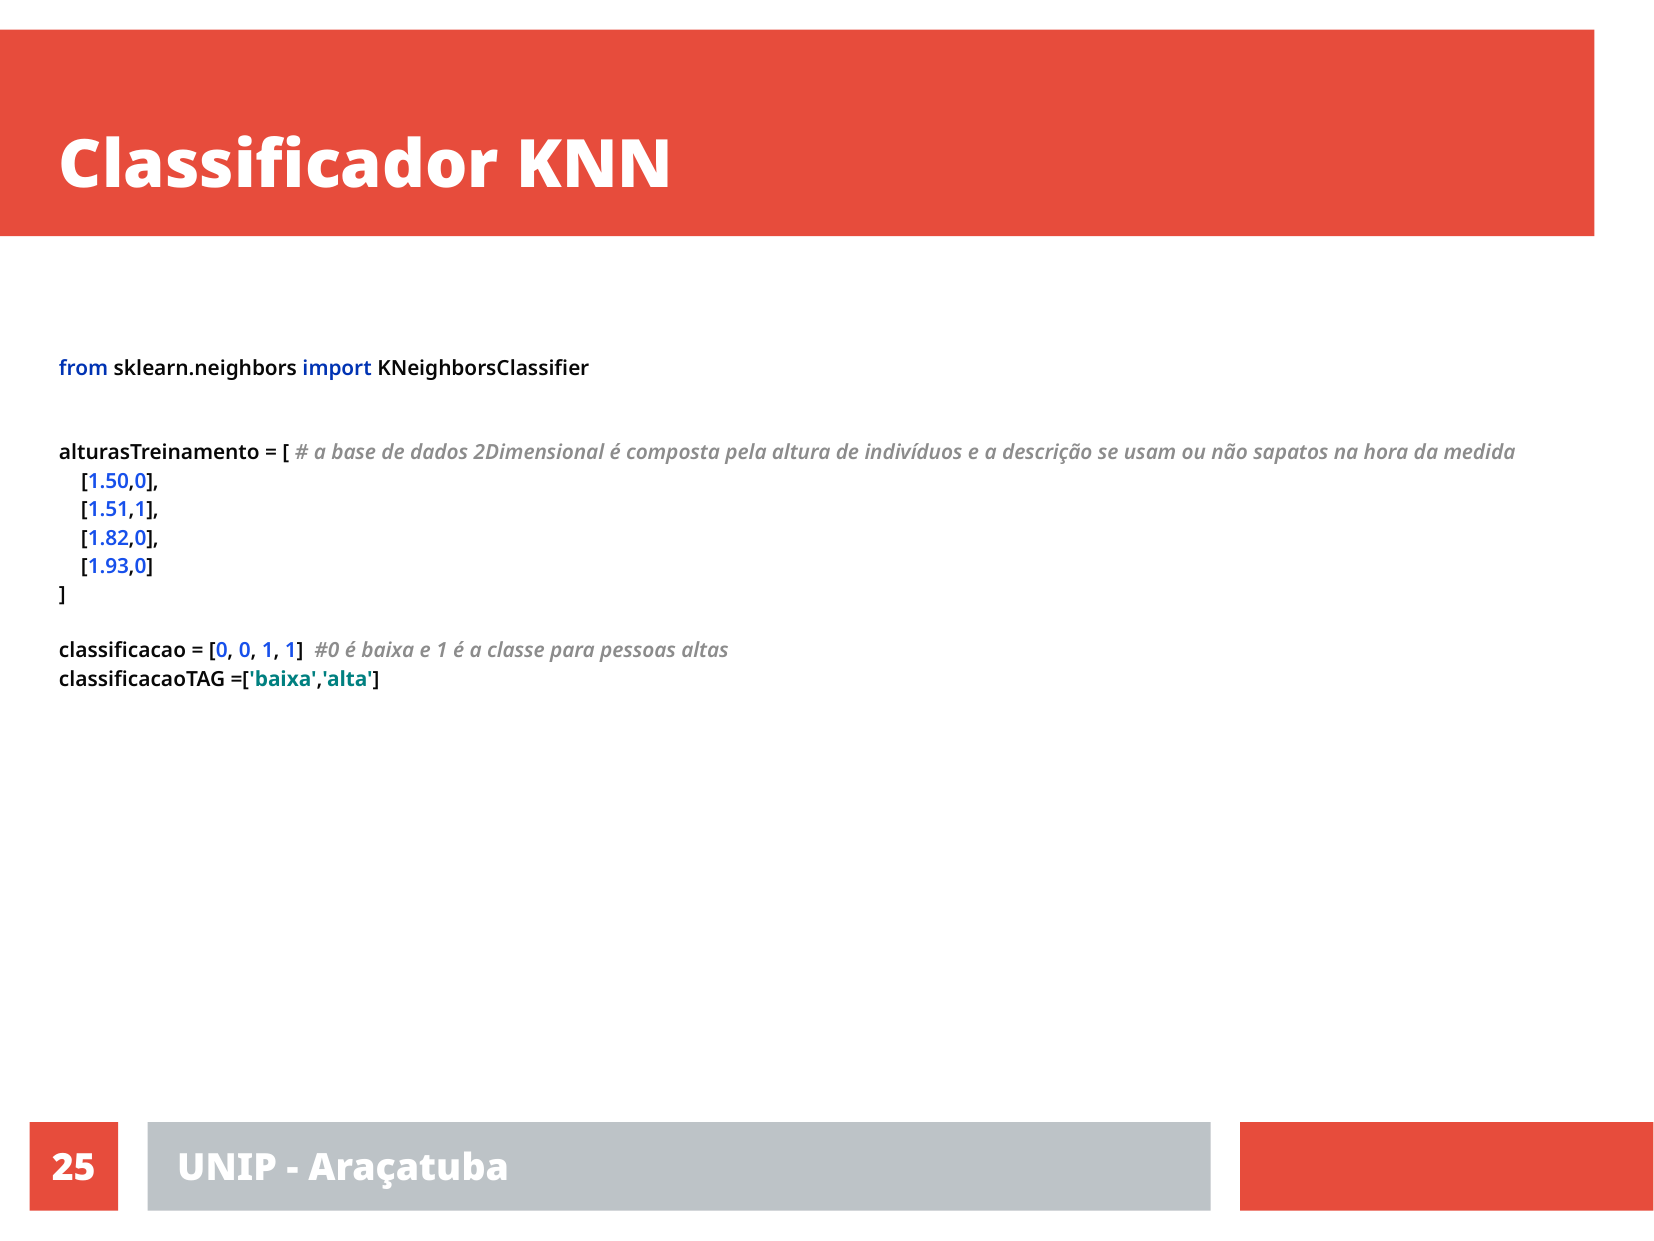

# Classificador KNN
from sklearn.neighbors import KNeighborsClassifier
alturasTreinamento = [ # a base de dados 2Dimensional é composta pela altura de indivíduos e a descrição se usam ou não sapatos na hora da medida
 [1.50,0],
 [1.51,1],
 [1.82,0],
 [1.93,0]
]
classificacao = [0, 0, 1, 1] #0 é baixa e 1 é a classe para pessoas altas
classificacaoTAG =['baixa','alta']
25
UNIP - Araçatuba